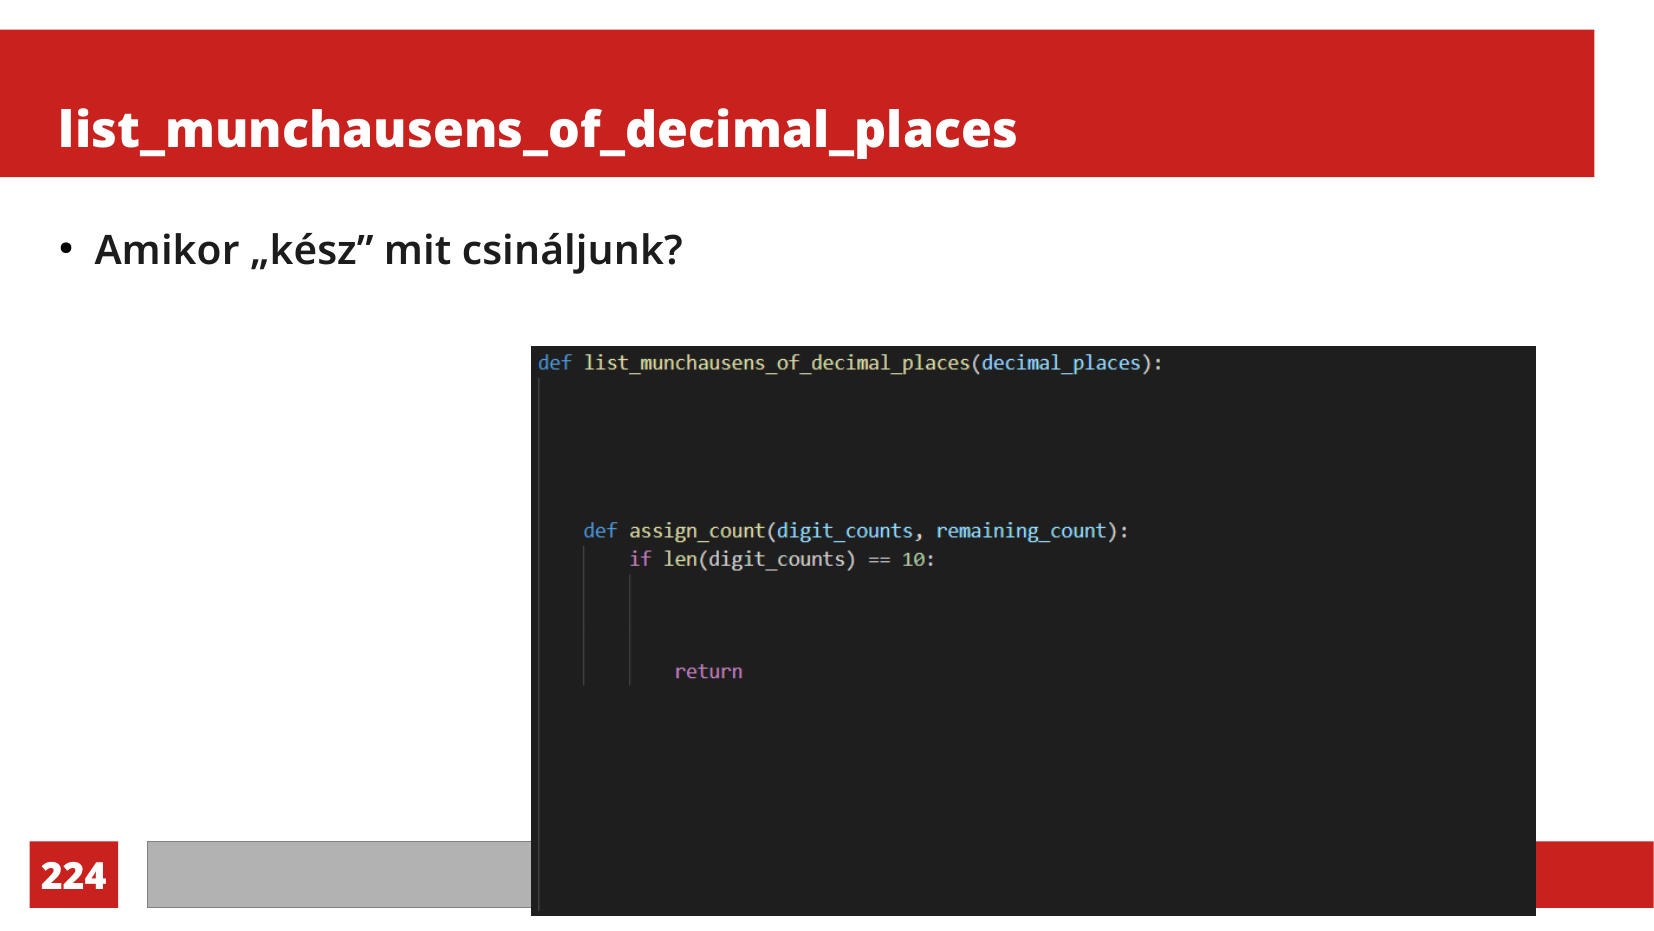

# list_munchausens_of_decimal_places
Amikor „kész” mit csináljunk?
224